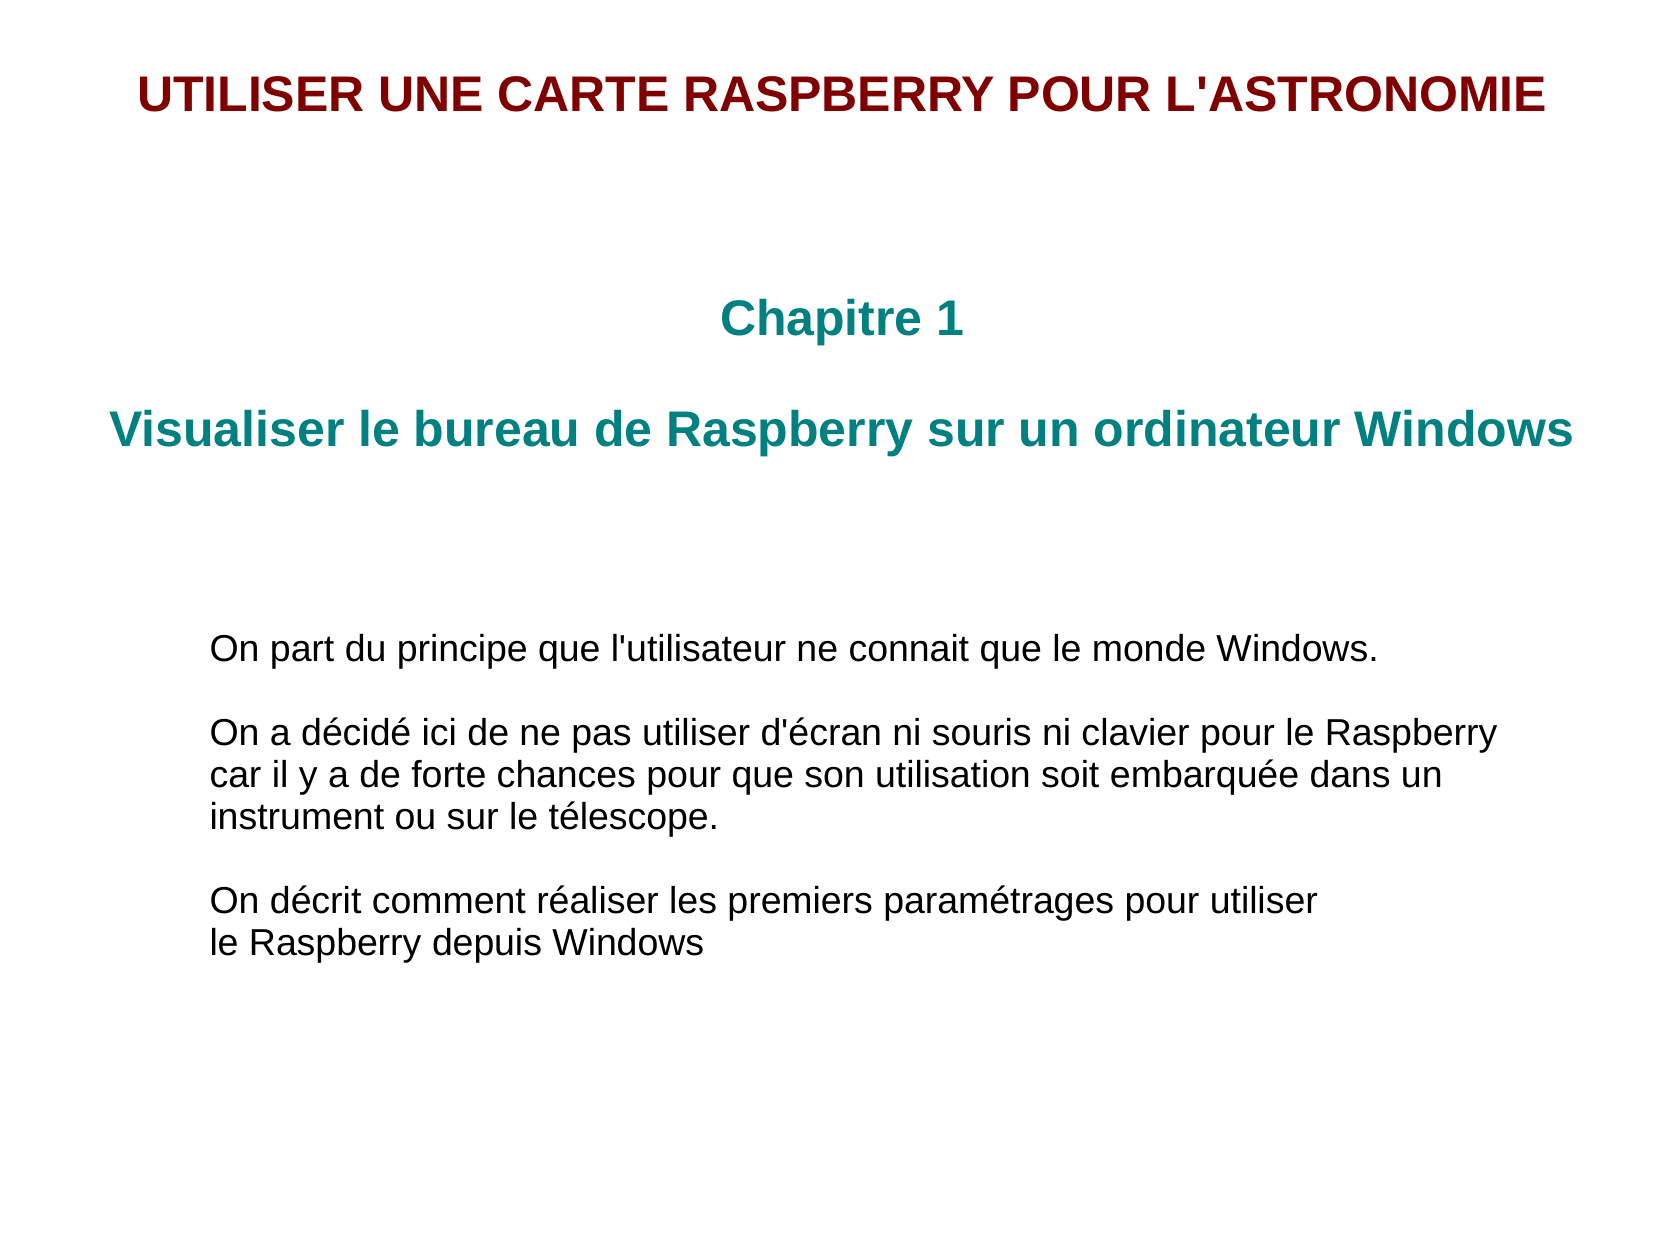

UTILISER UNE CARTE RASPBERRY POUR L'ASTRONOMIE
Chapitre 1
Visualiser le bureau de Raspberry sur un ordinateur Windows
On part du principe que l'utilisateur ne connait que le monde Windows.
On a décidé ici de ne pas utiliser d'écran ni souris ni clavier pour le Raspberry
car il y a de forte chances pour que son utilisation soit embarquée dans un
instrument ou sur le télescope.
On décrit comment réaliser les premiers paramétrages pour utiliser
le Raspberry depuis Windows